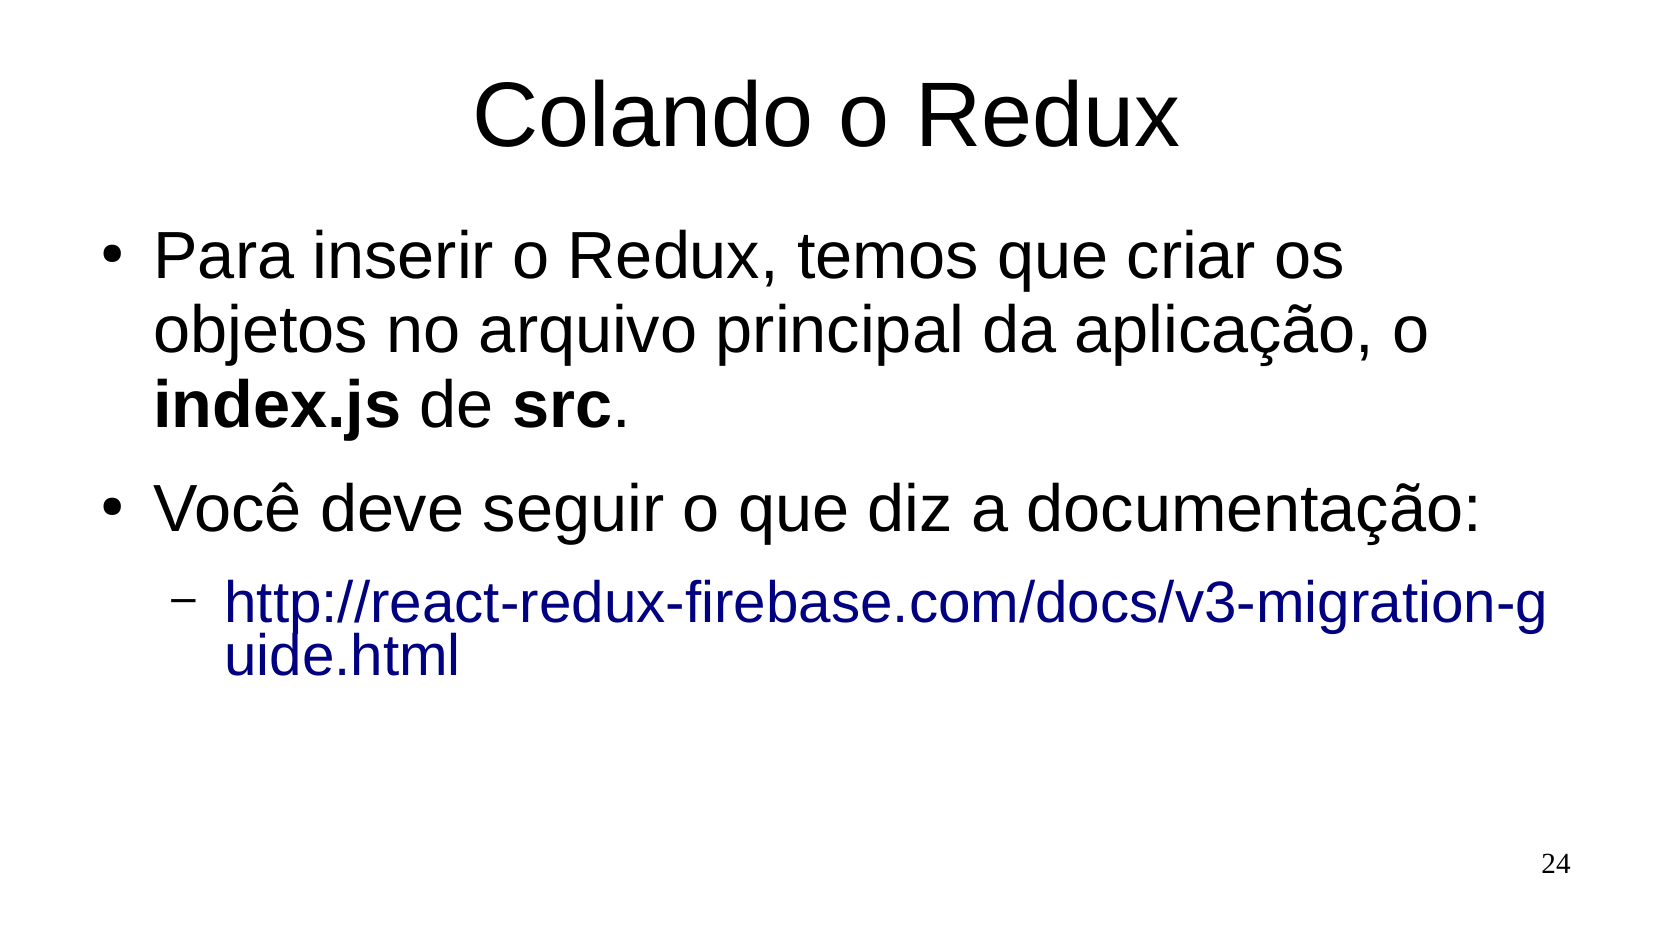

# Colando o Redux
Para inserir o Redux, temos que criar os objetos no arquivo principal da aplicação, o index.js de src.
Você deve seguir o que diz a documentação:
http://react-redux-firebase.com/docs/v3-migration-guide.html
24